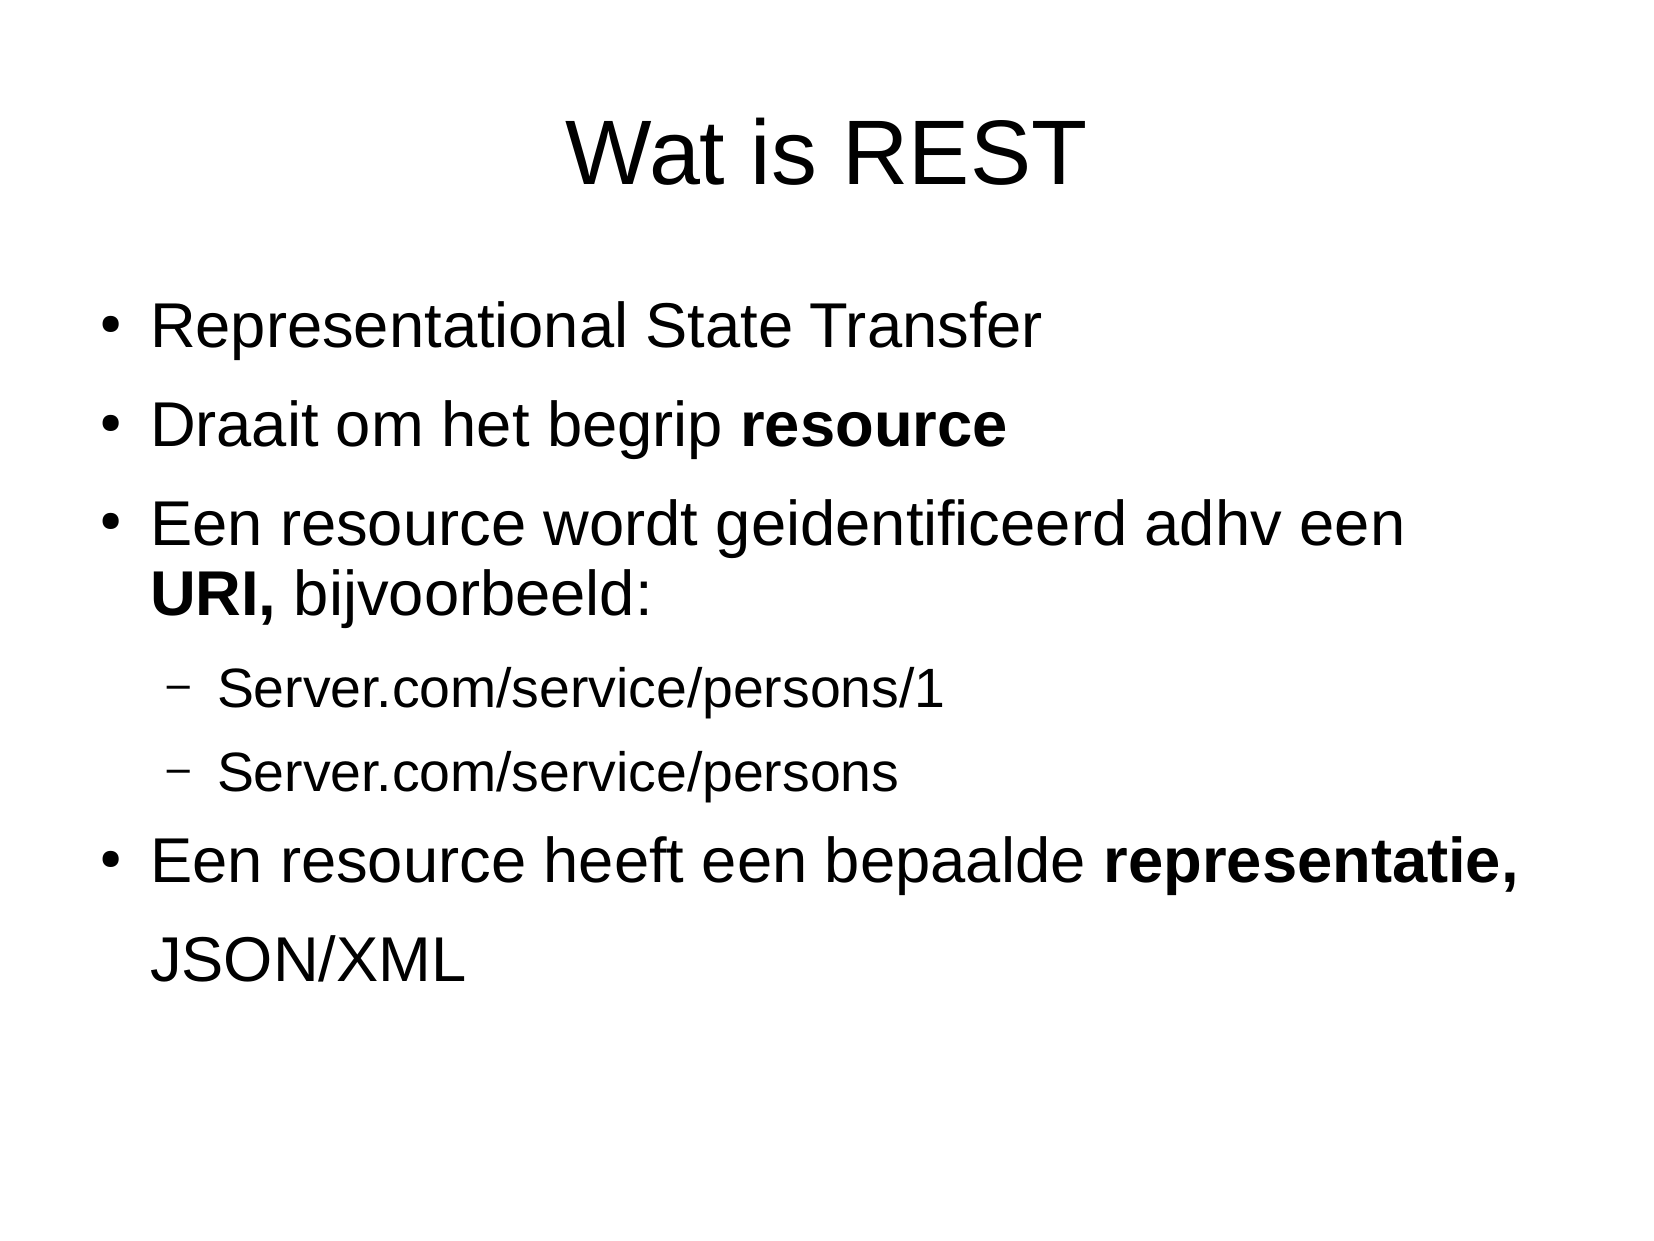

# Wat is REST
Representational State Transfer
Draait om het begrip resource
Een resource wordt geidentificeerd adhv een URI, bijvoorbeeld:
Server.com/service/persons/1
Server.com/service/persons
Een resource heeft een bepaalde representatie,
JSON/XML